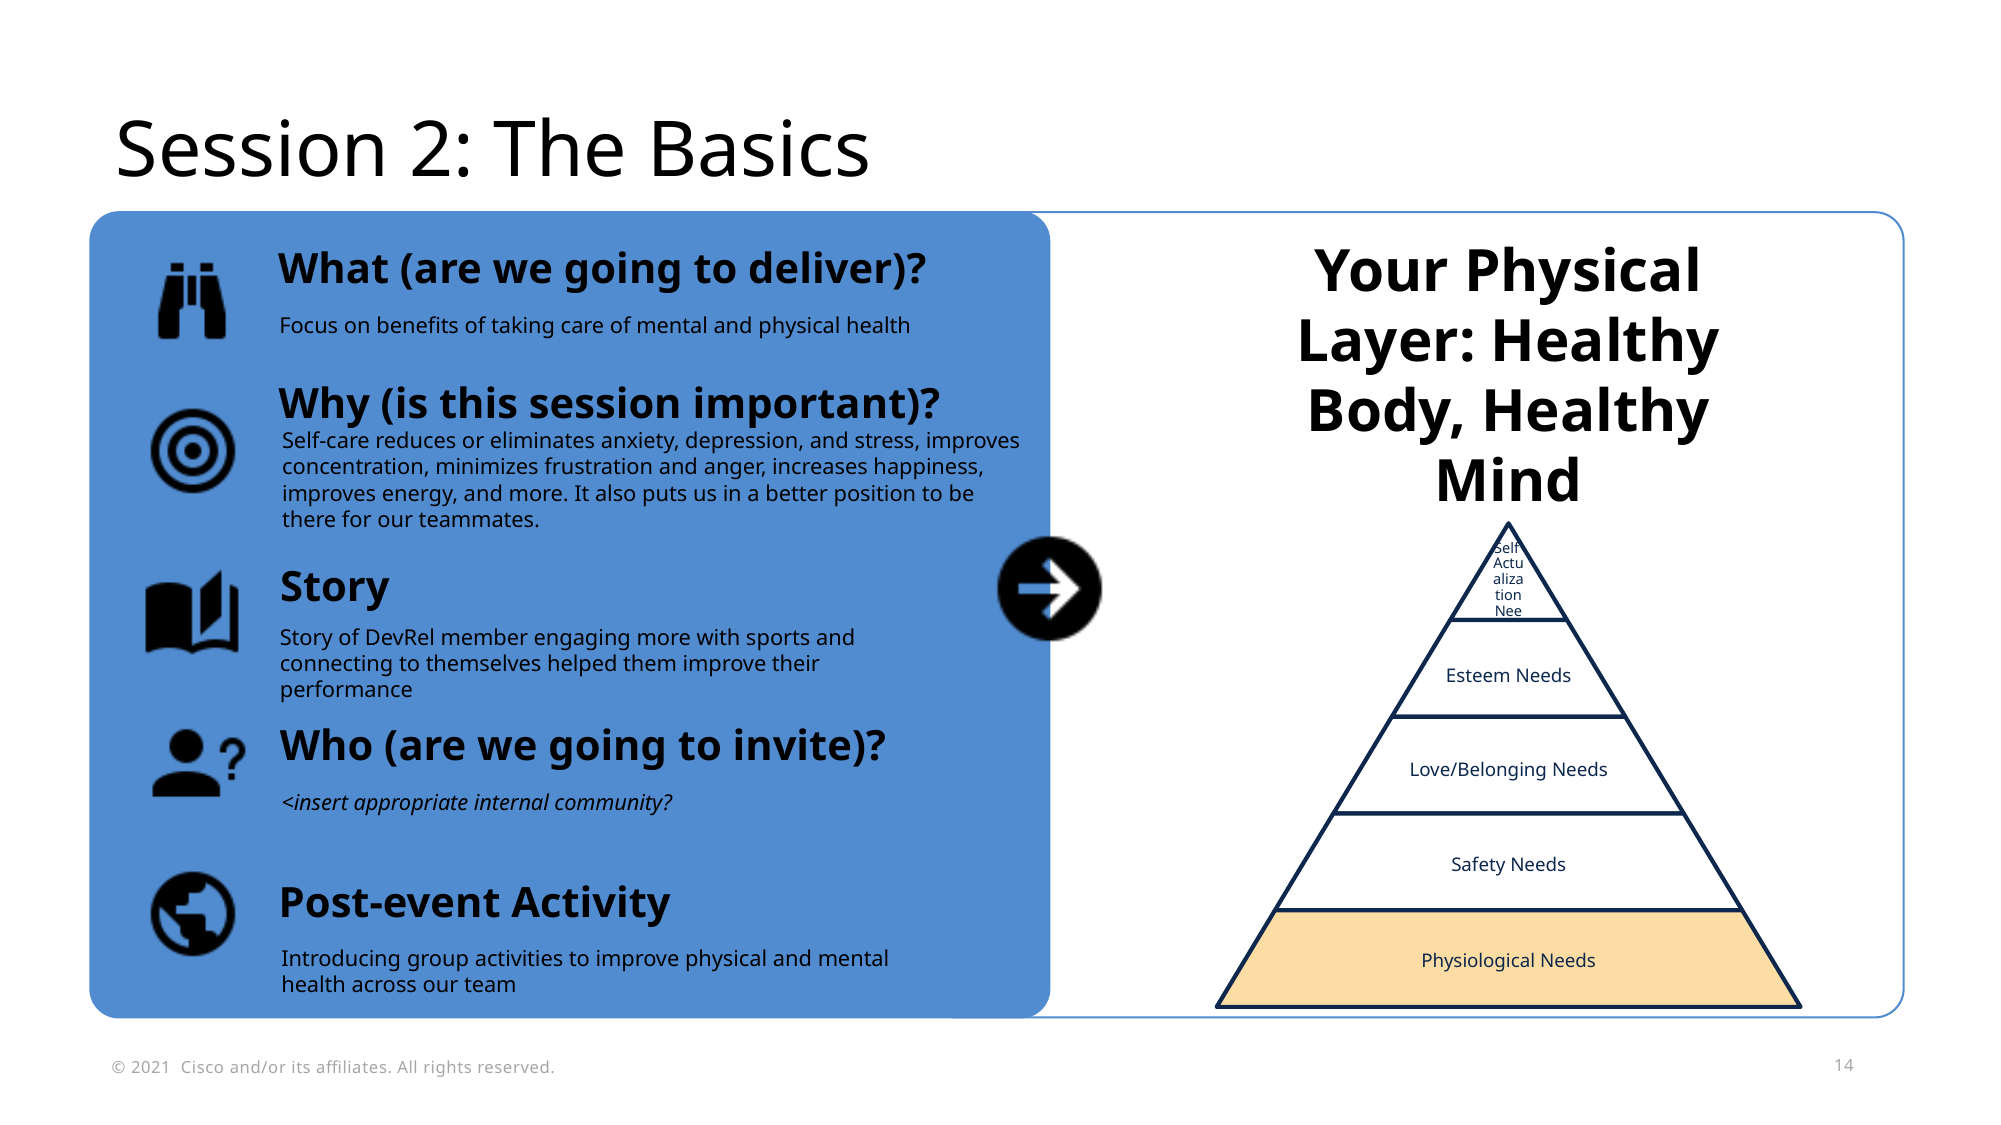

# Session 2: The Basics
Your Physical Layer: Healthy Body, Healthy Mind
What (are we going to deliver)?
Focus on benefits of taking care of mental and physical health
Why (is this session important)?
Self-care reduces or eliminates anxiety, depression, and stress, improves concentration, minimizes frustration and anger, increases happiness, improves energy, and more. It also puts us in a better position to be there for our teammates.
Self
Actualization Needs
Esteem Needs
Love/Belonging Needs
Safety Needs
Physiological Needs
Story
Story of DevRel member engaging more with sports and connecting to themselves helped them improve their performance
Who (are we going to invite)?
<insert appropriate internal community?
Post-event Activity
Introducing group activities to improve physical and mental health across our team